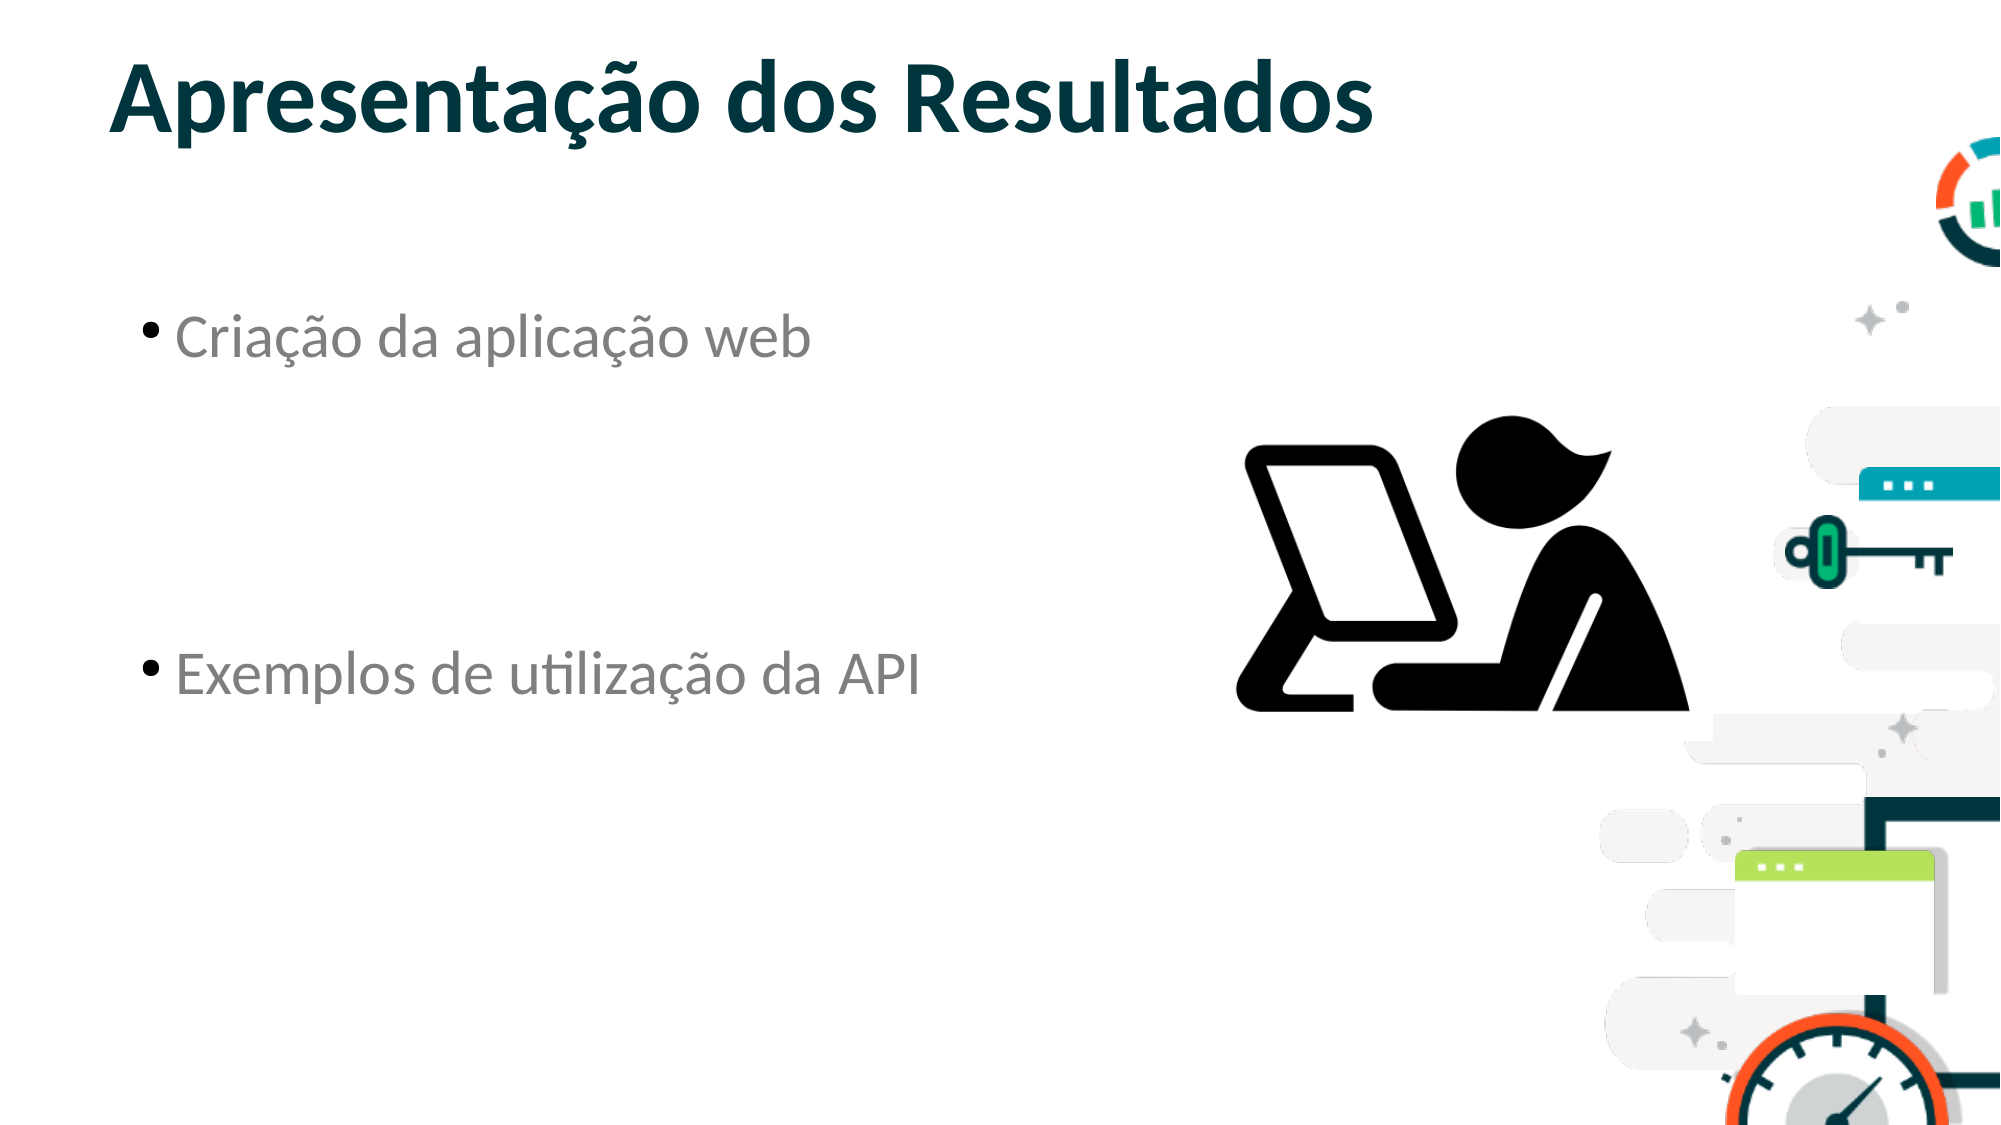

# Apresentação dos Resultados
Criação da aplicação web
Exemplos de utilização da API